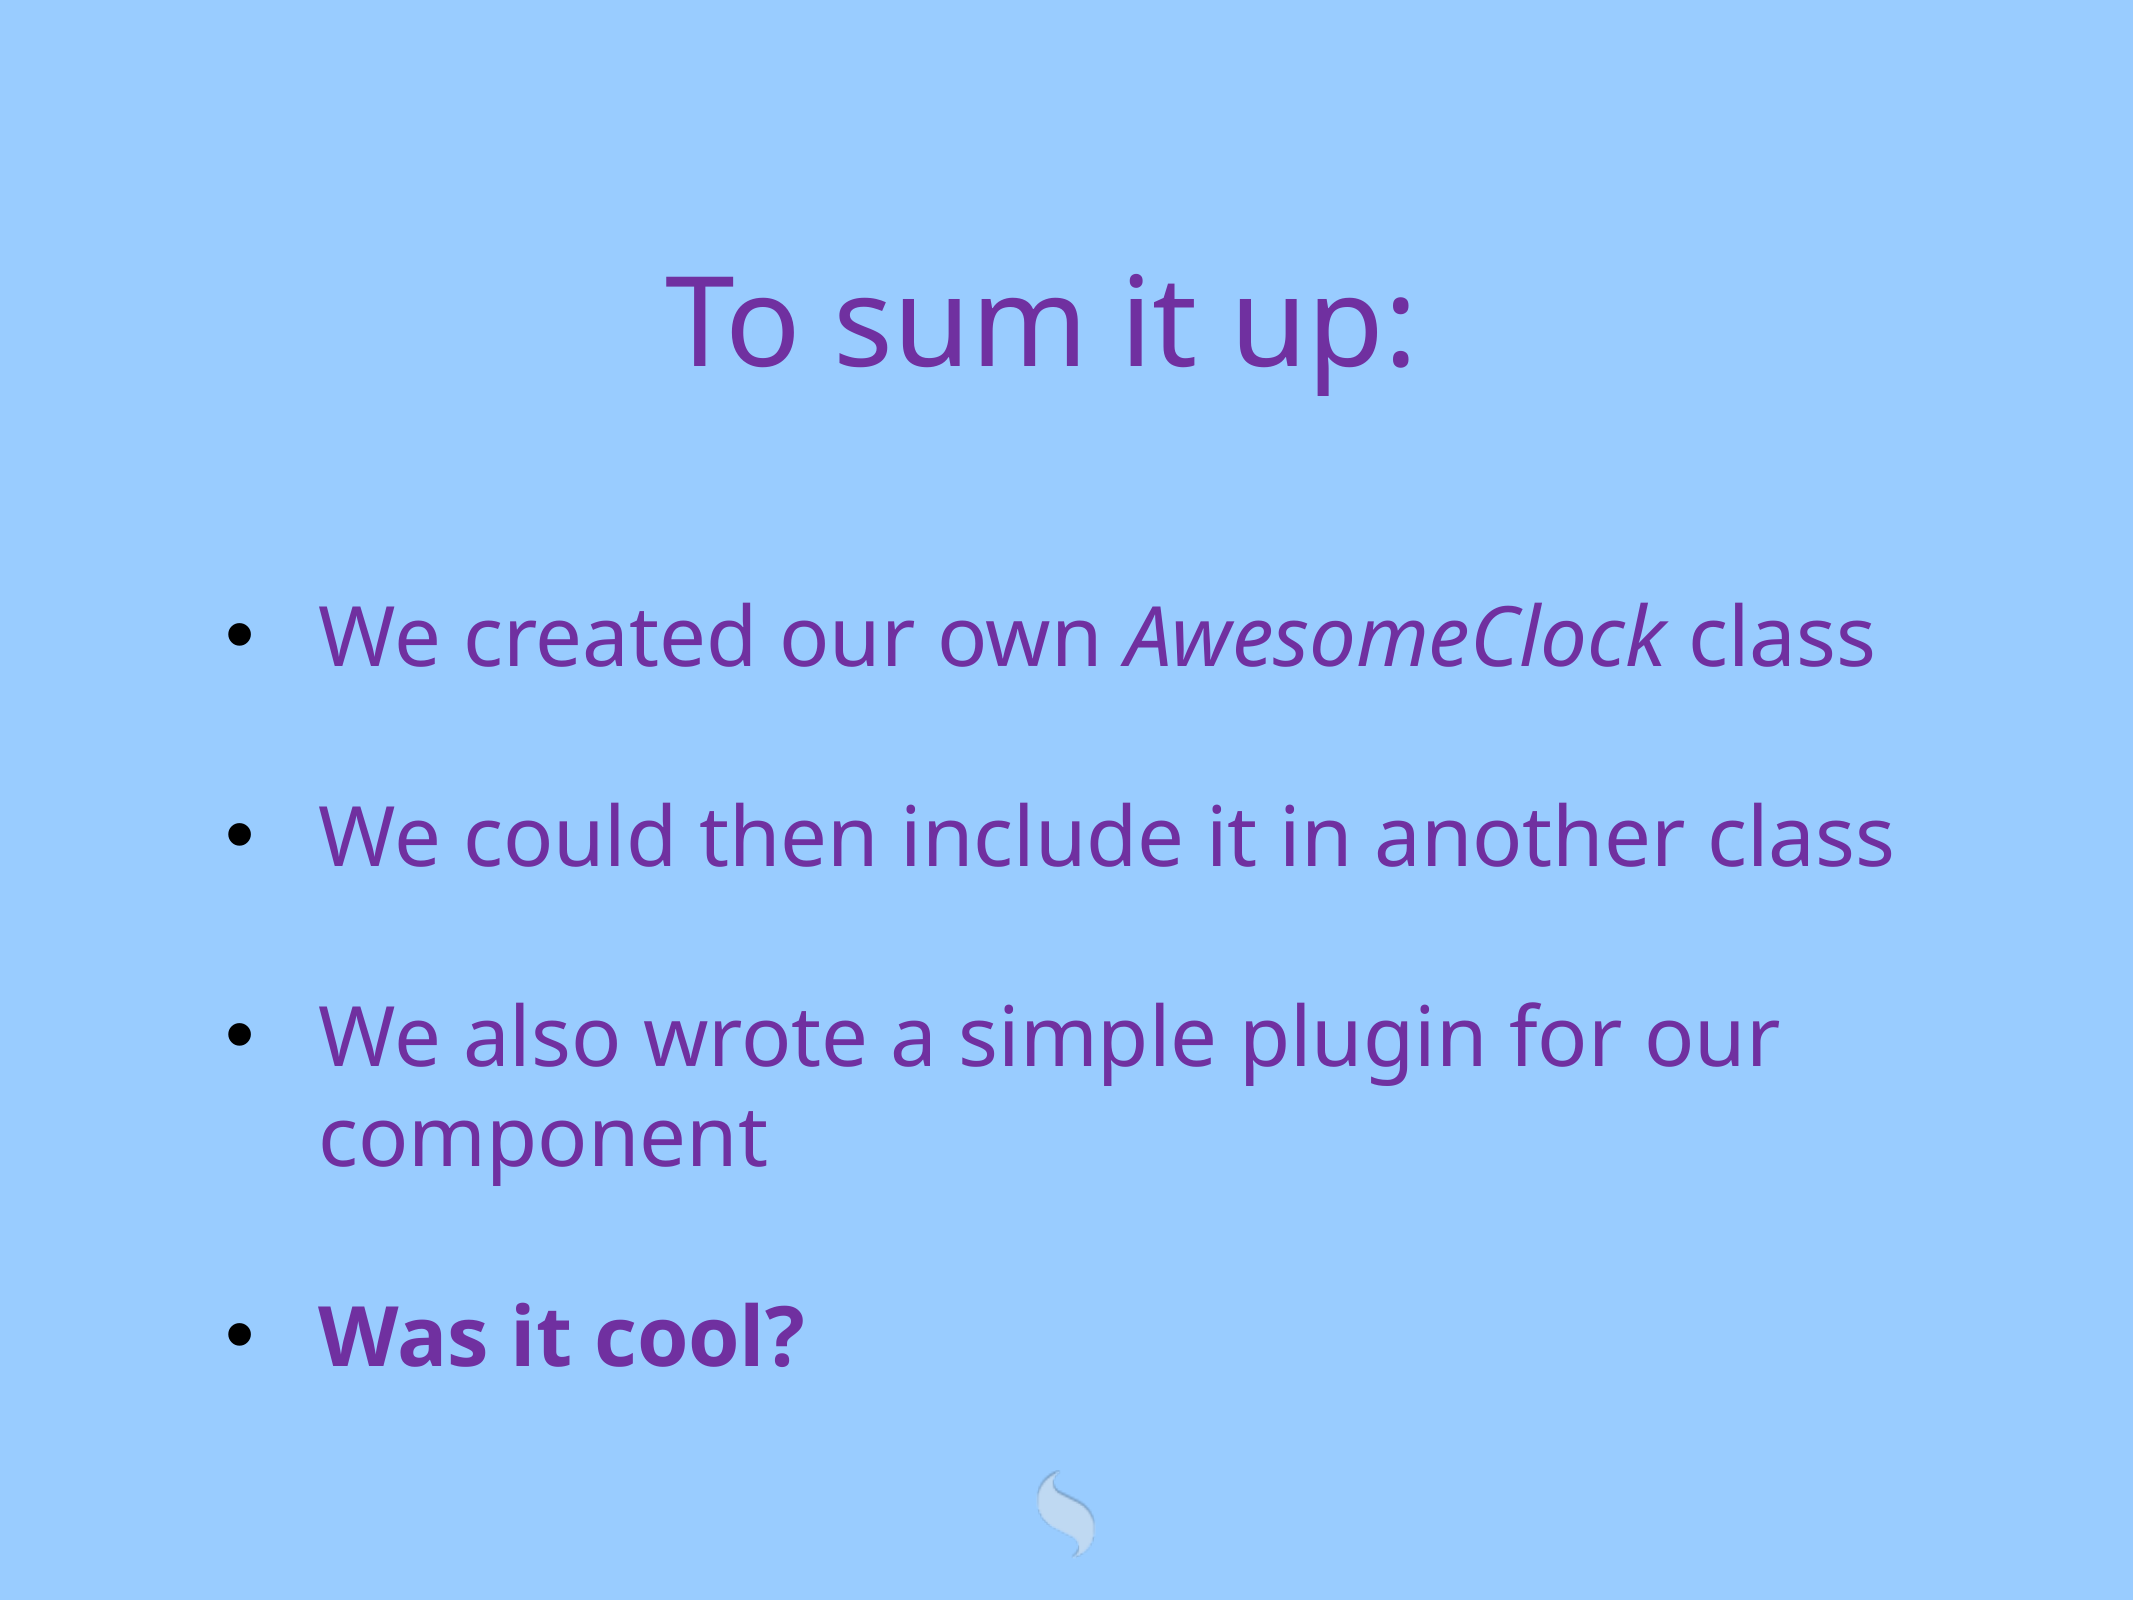

To sum it up:
We created our own AwesomeClock class
We could then include it in another class
We also wrote a simple plugin for our component
Was it cool?